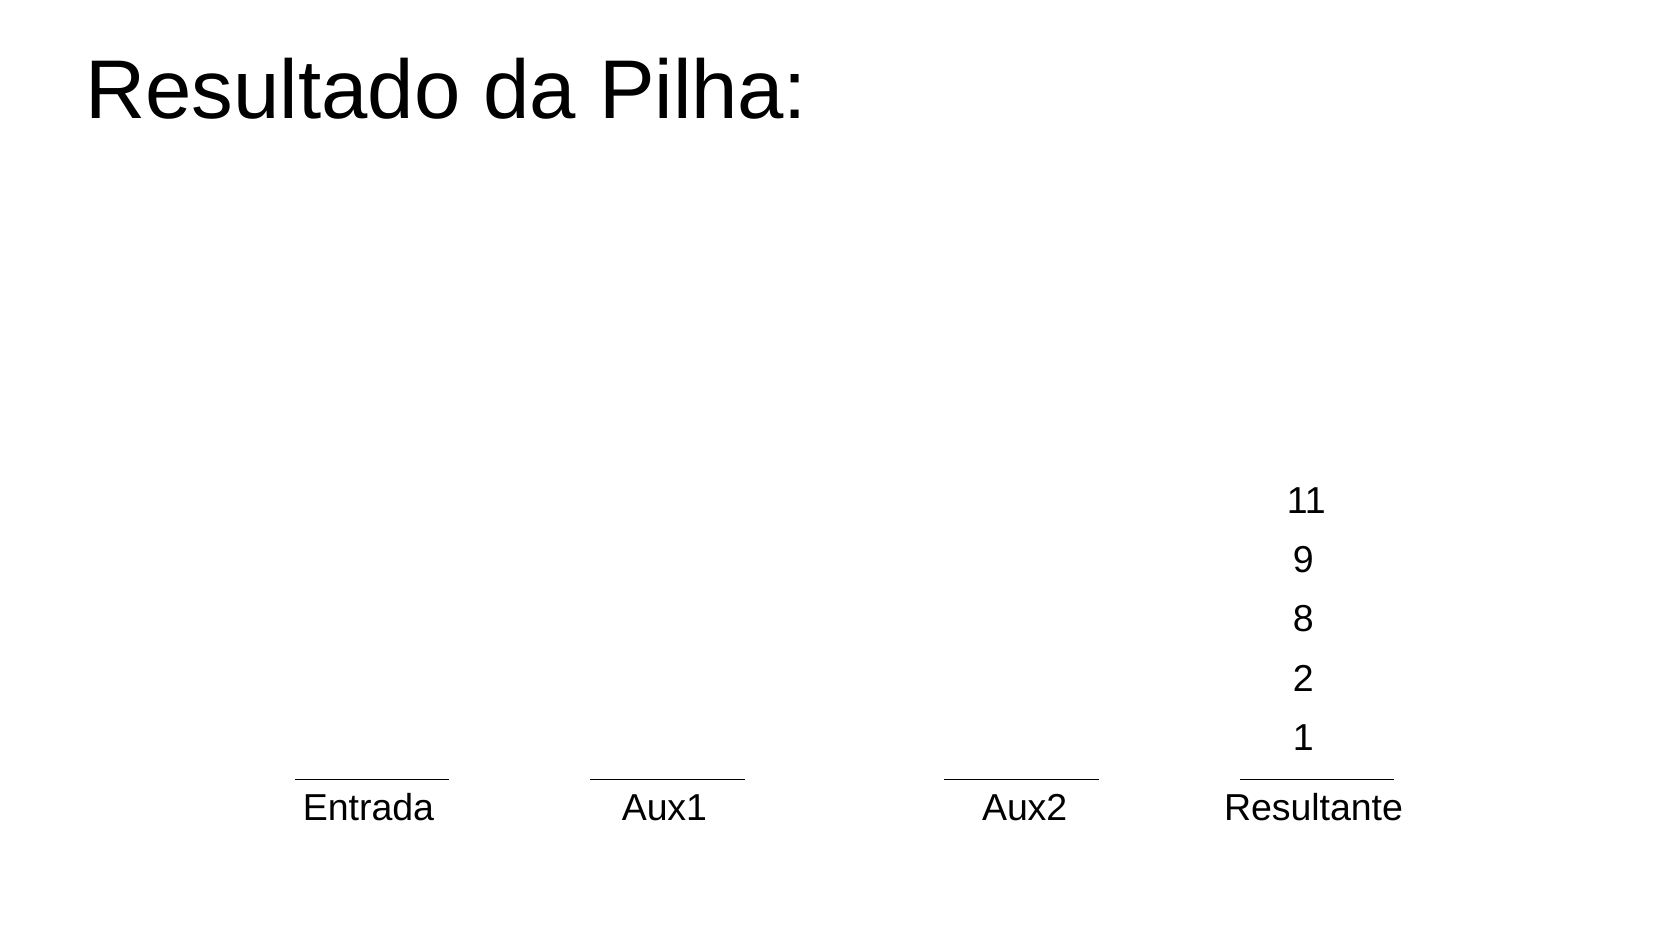

Resultado da Pilha:
11
9
8
2
1
Entrada
Aux1
Aux2
Resultante